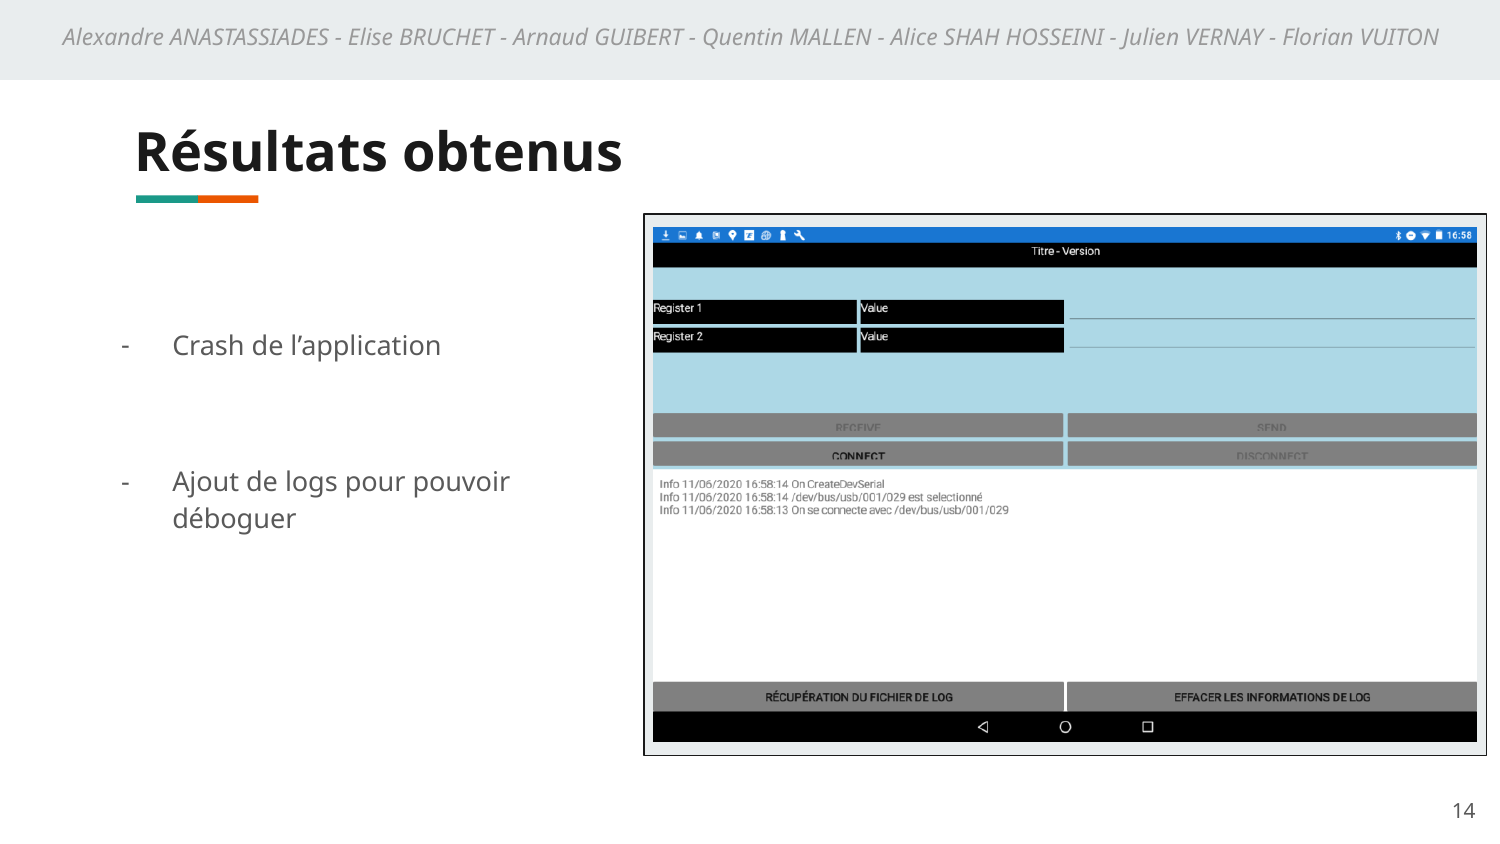

Alexandre ANASTASSIADES - Elise BRUCHET - Arnaud GUIBERT - Quentin MALLEN - Alice SHAH HOSSEINI - Julien VERNAY - Florian VUITON
# Résultats obtenus
Crash de l’application
Ajout de logs pour pouvoir déboguer